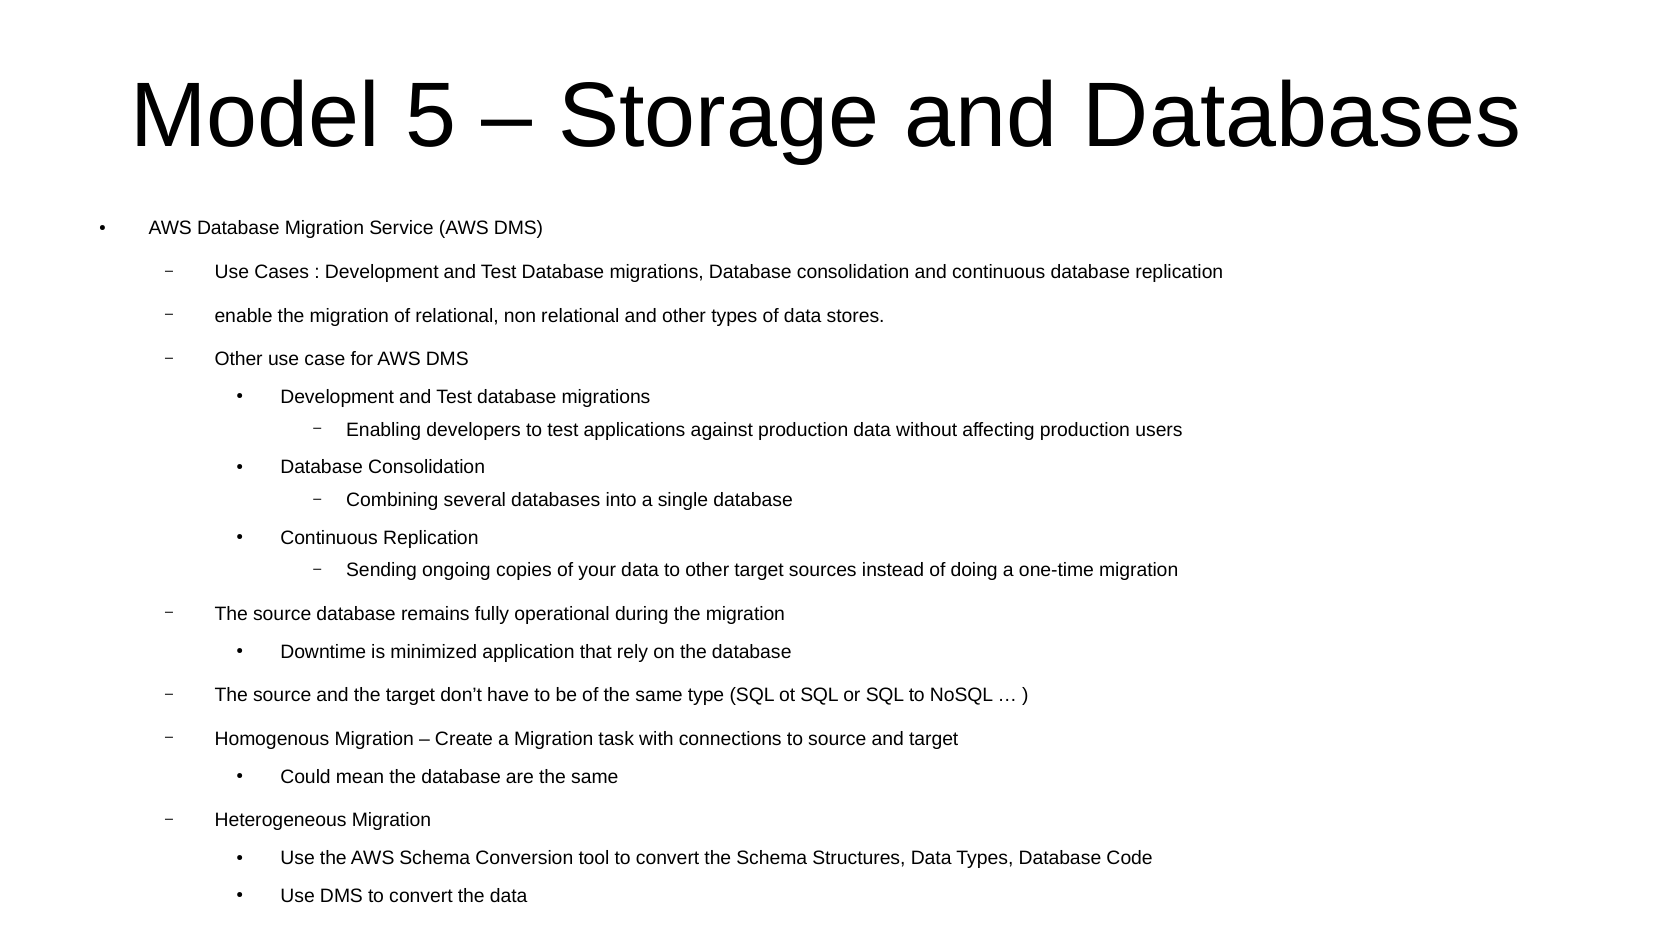

# Model 5 – Storage and Databases
AWS Database Migration Service (AWS DMS)
Use Cases : Development and Test Database migrations, Database consolidation and continuous database replication
enable the migration of relational, non relational and other types of data stores.
Other use case for AWS DMS
Development and Test database migrations
Enabling developers to test applications against production data without affecting production users
Database Consolidation
Combining several databases into a single database
Continuous Replication
Sending ongoing copies of your data to other target sources instead of doing a one-time migration
The source database remains fully operational during the migration
Downtime is minimized application that rely on the database
The source and the target don’t have to be of the same type (SQL ot SQL or SQL to NoSQL … )
Homogenous Migration – Create a Migration task with connections to source and target
Could mean the database are the same
Heterogeneous Migration
Use the AWS Schema Conversion tool to convert the Schema Structures, Data Types, Database Code
Use DMS to convert the data